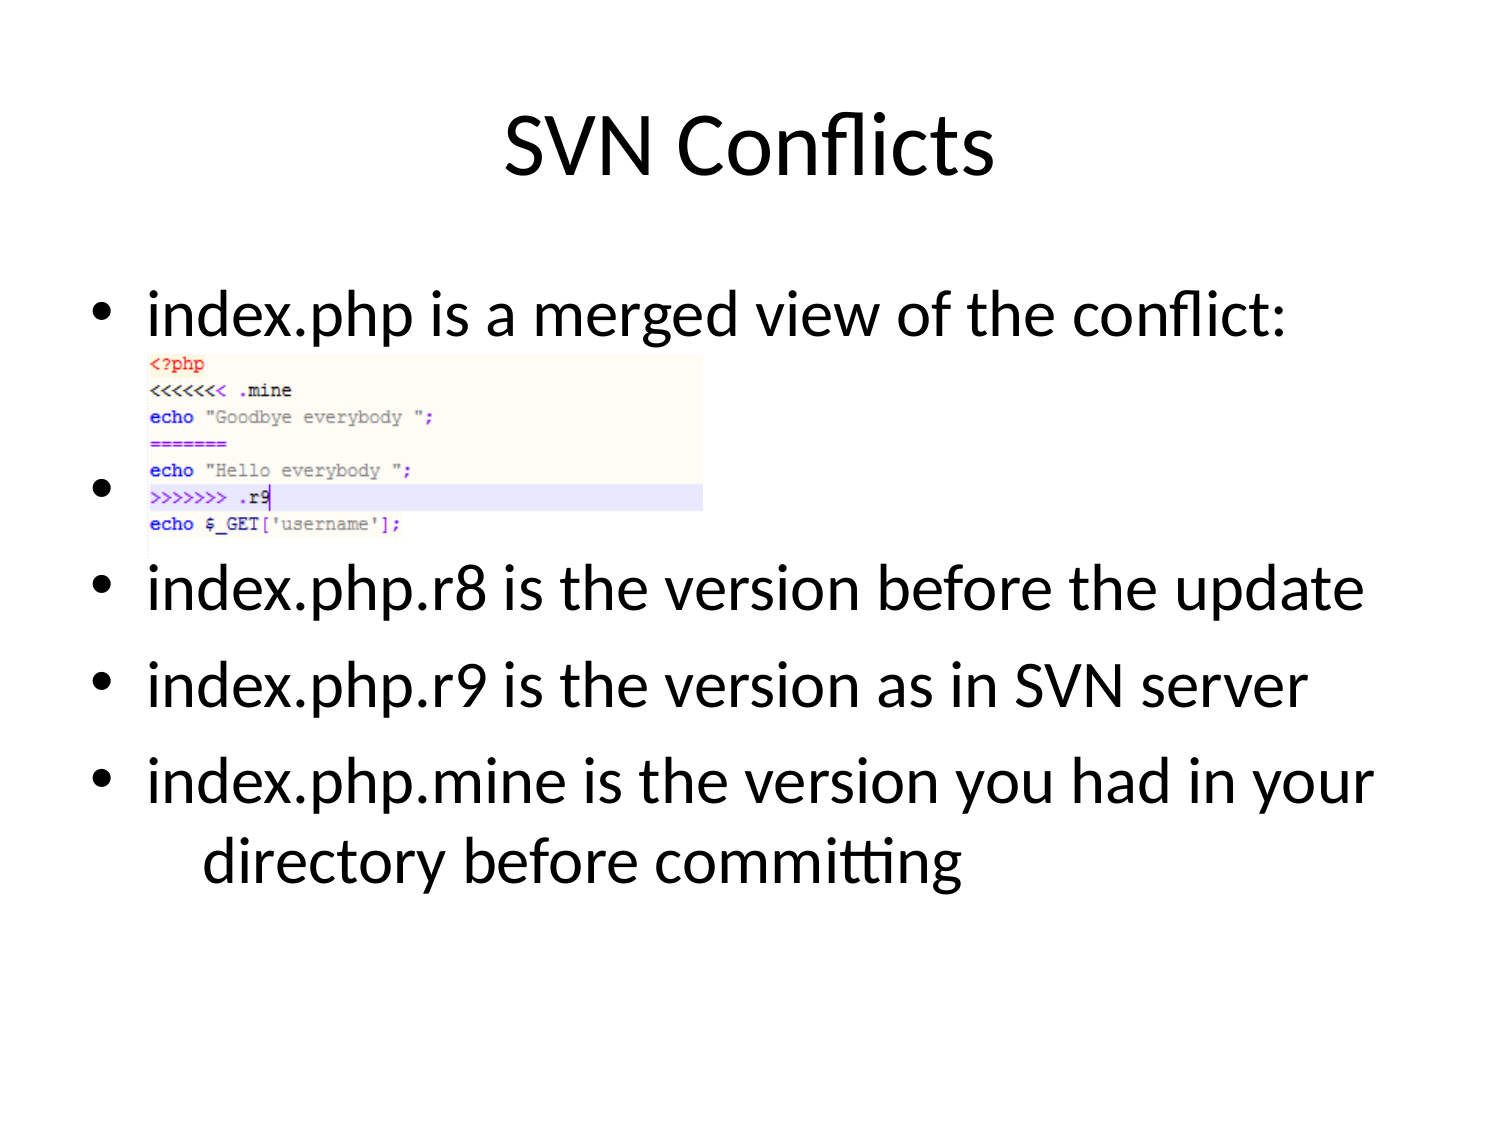

# SVN Conflicts
index.php is a merged view of the conflict:
index.php.r8 is the version before the update
index.php.r9 is the version as in SVN server
index.php.mine is the version you had in your directory before committing